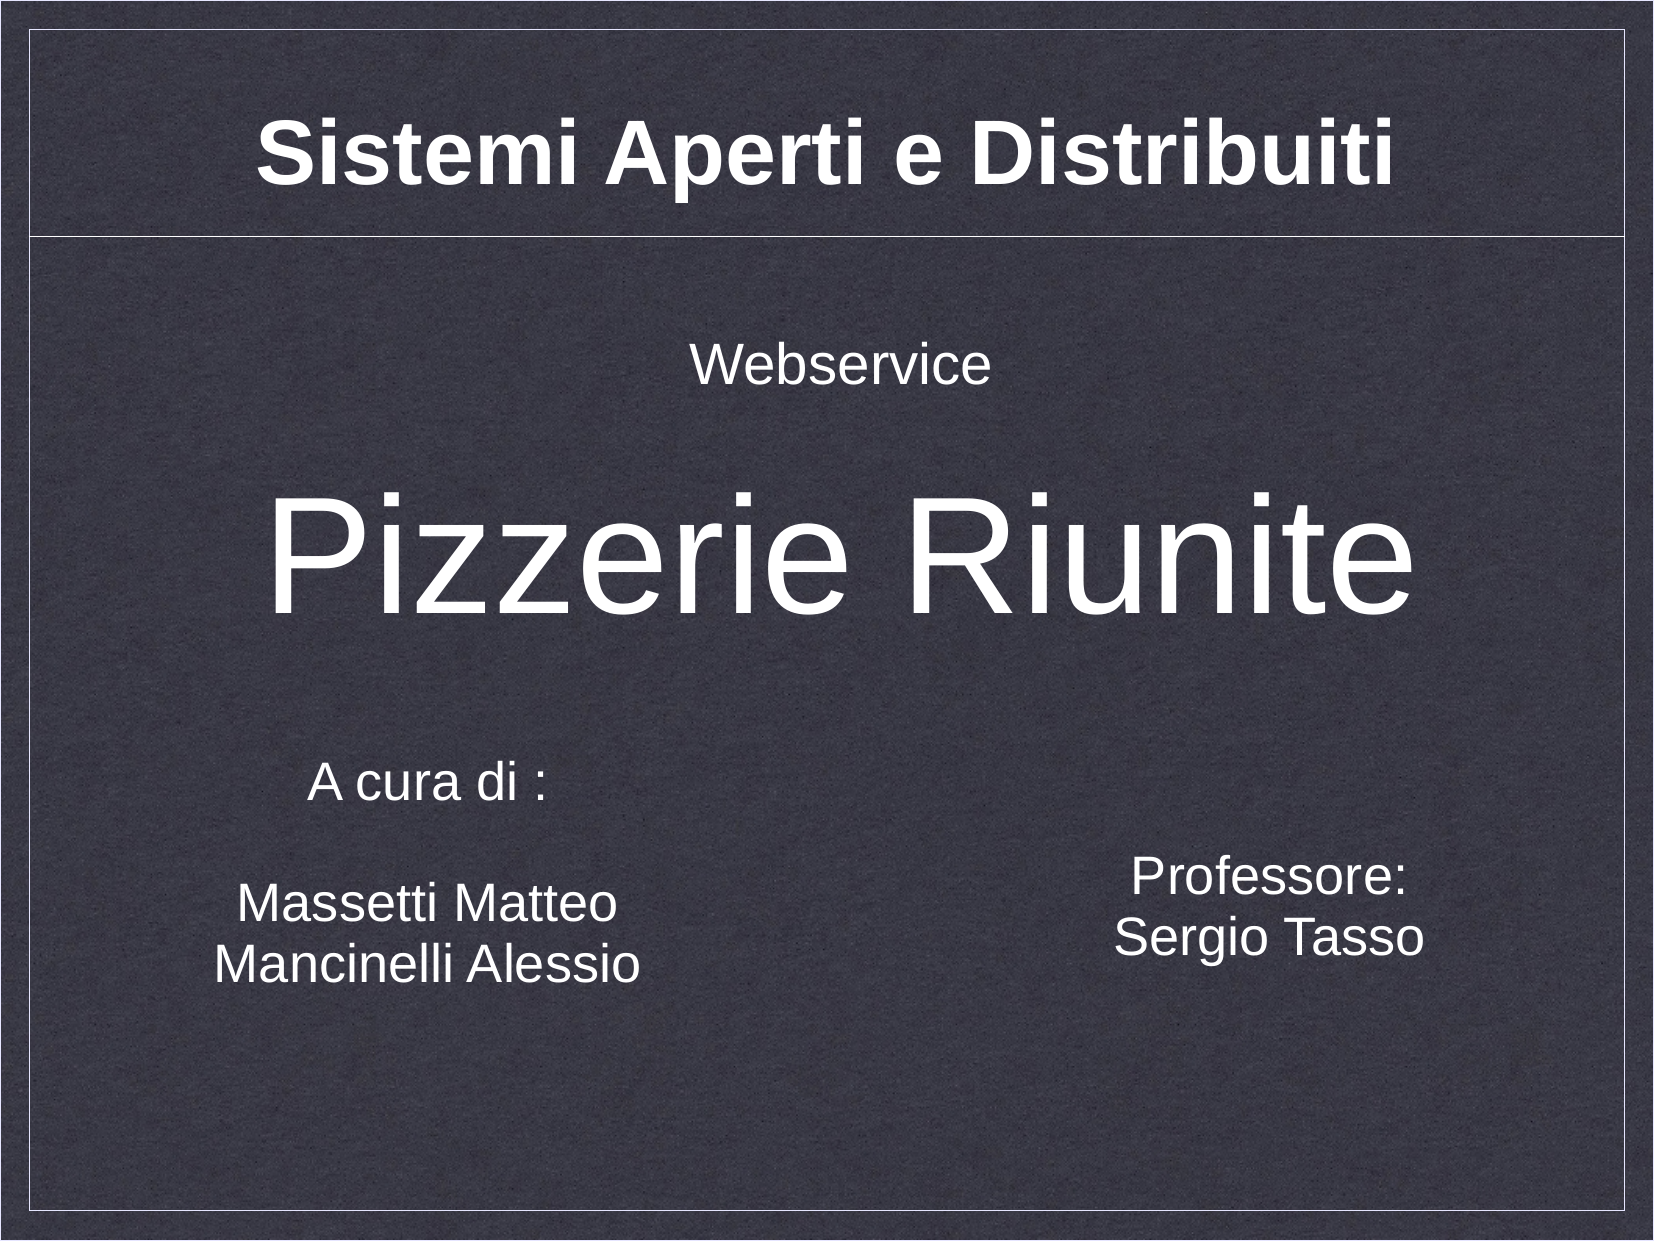

# Sistemi Aperti e Distribuiti
Webservice
Pizzerie Riunite
A cura di :
Massetti Matteo
Mancinelli Alessio
Professore:
Sergio Tasso